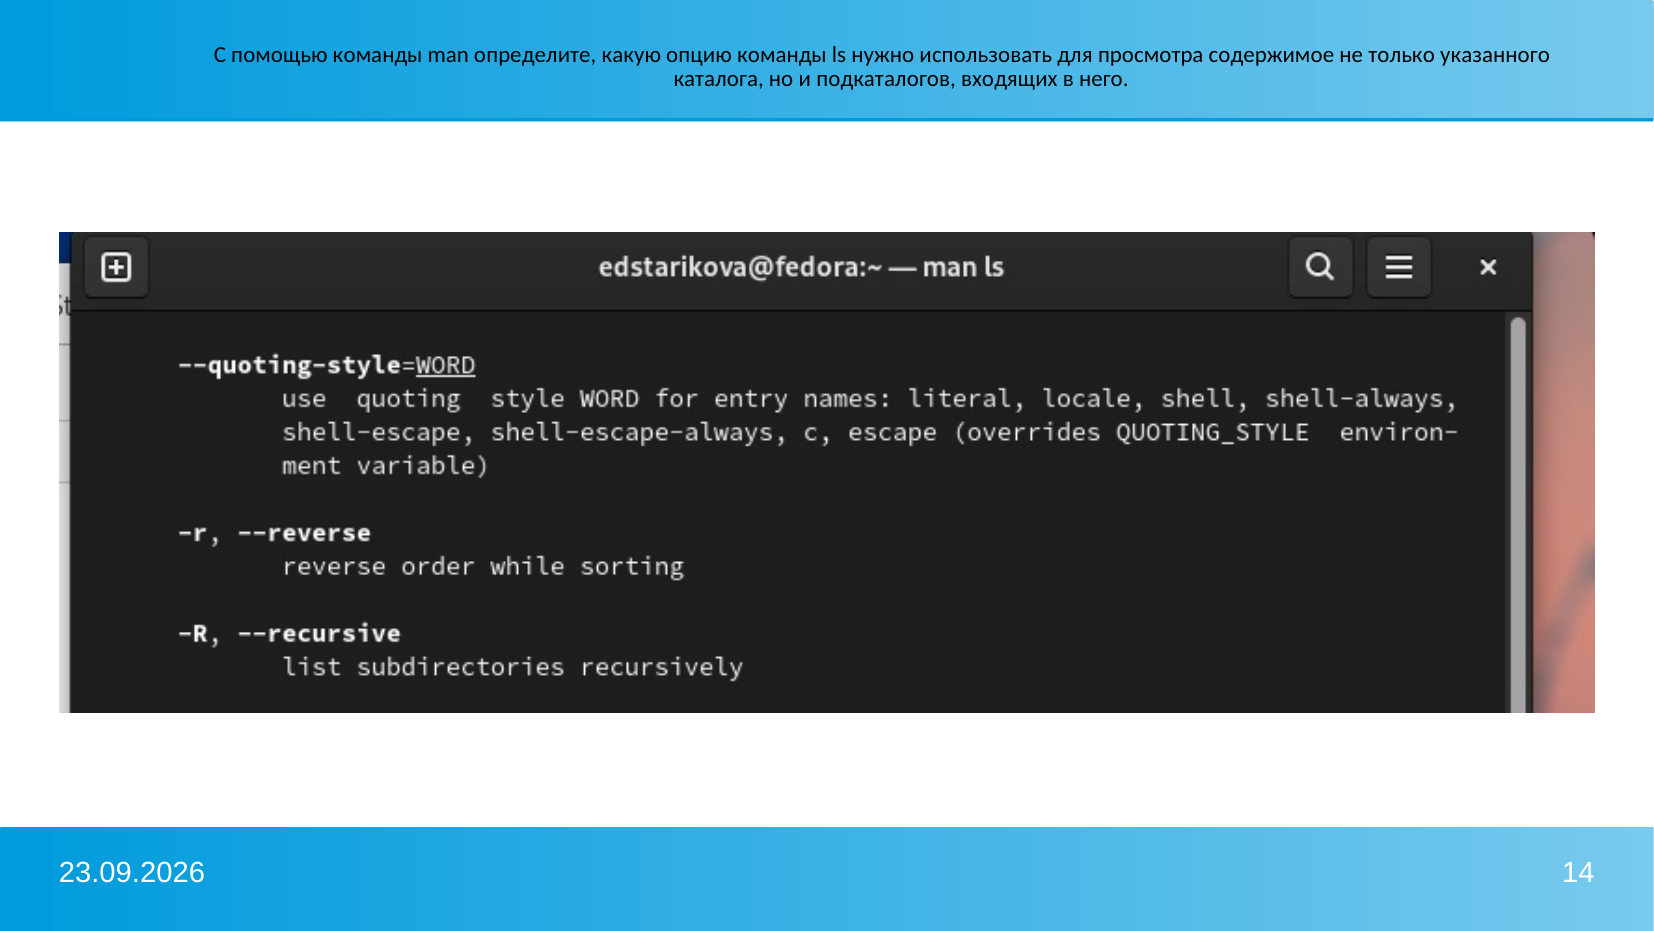

# С помощью команды man определите, какую опцию команды ls нужно использовать для просмотра содержимое не только указанного каталога, но и подкаталогов, входящих в него.
14